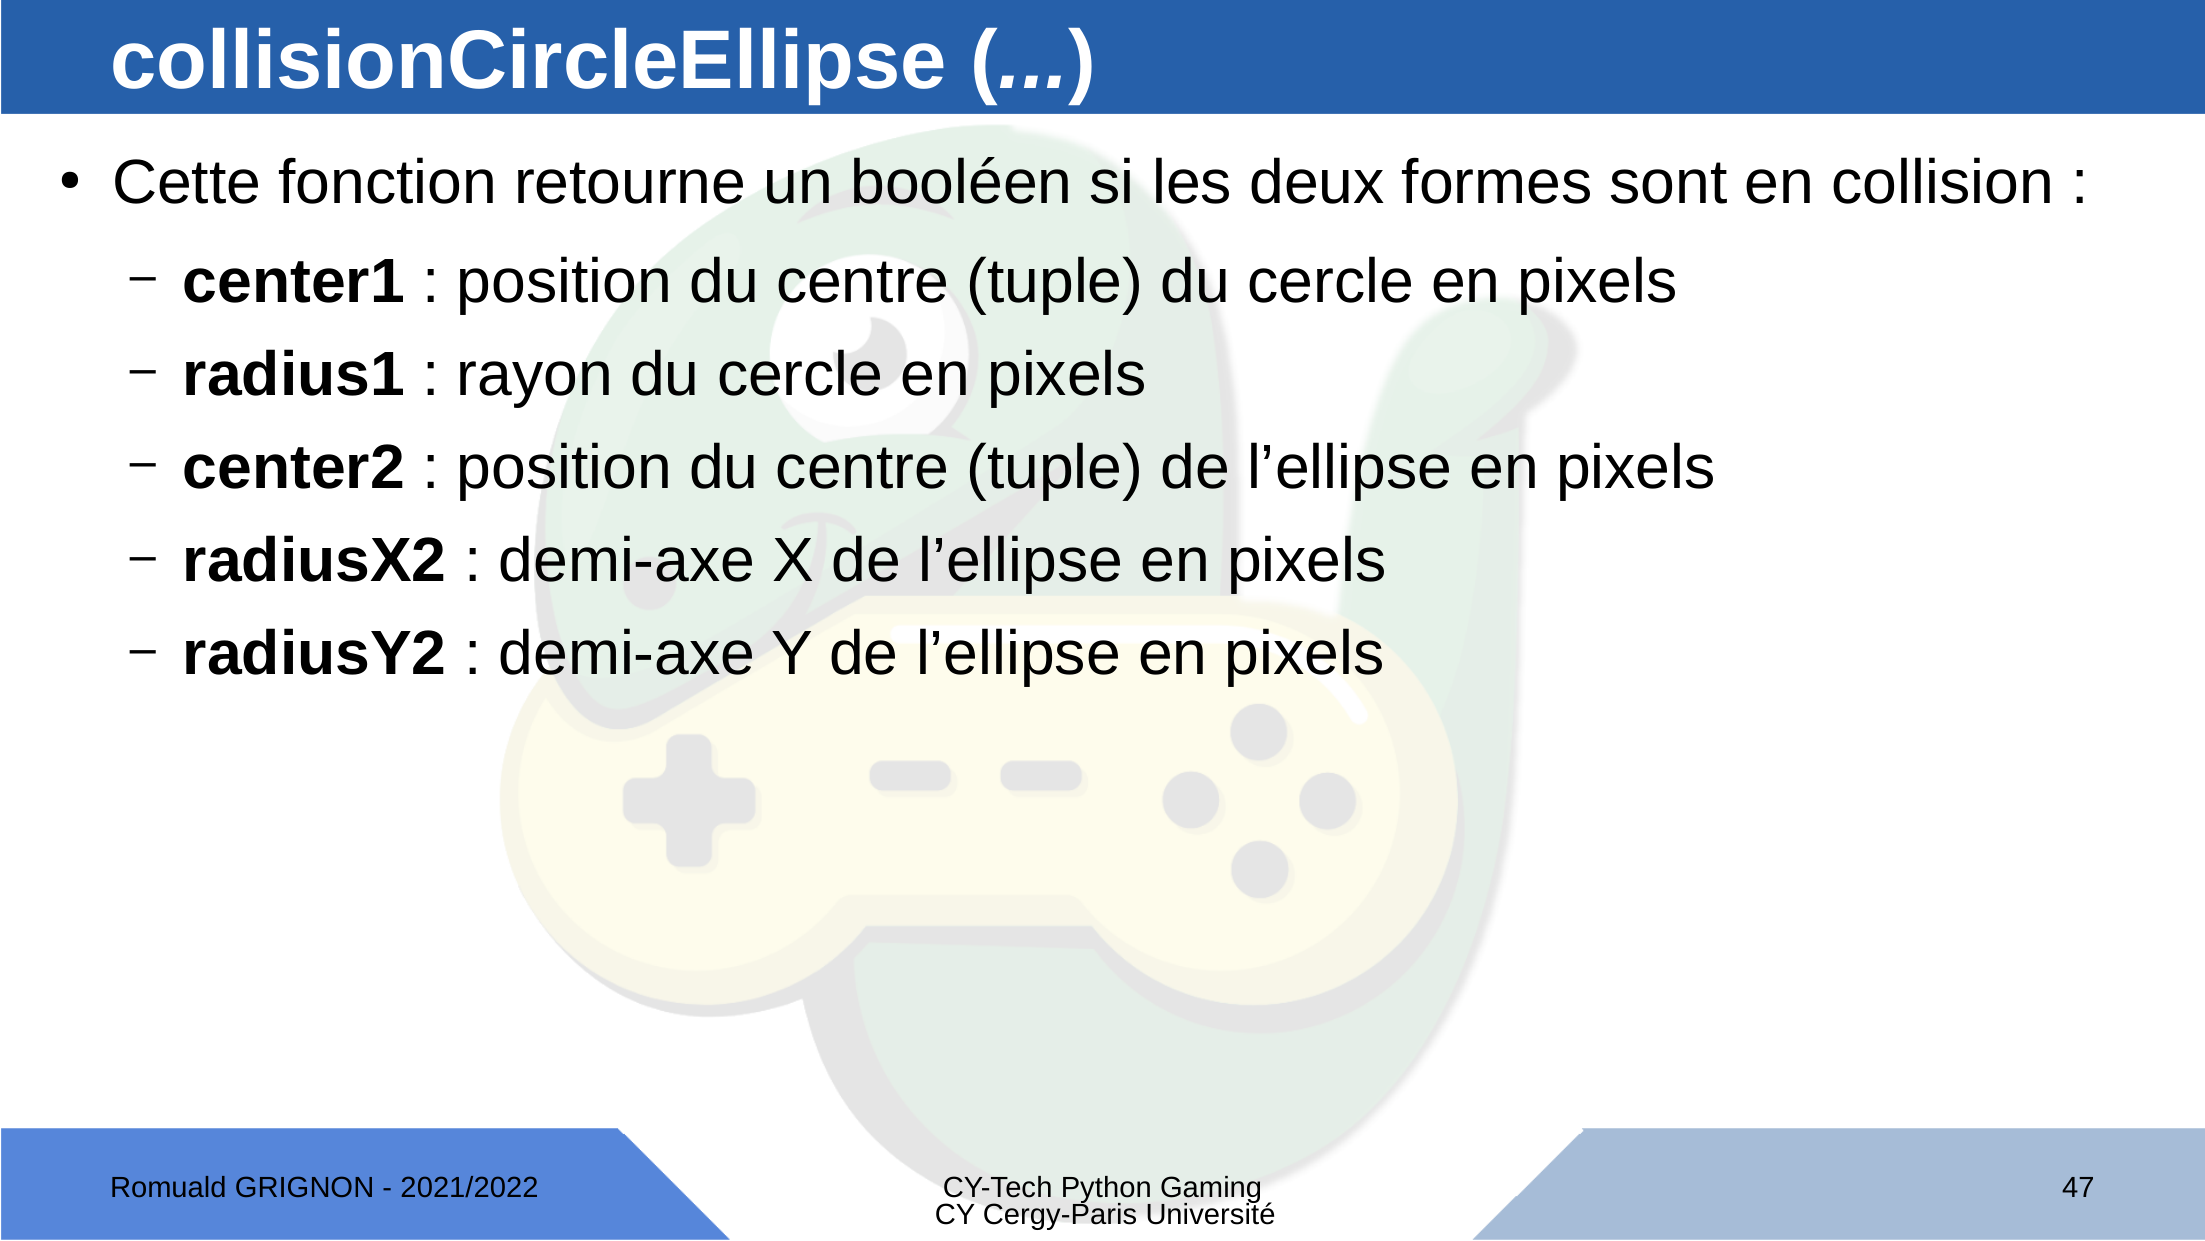

# collisionCircleEllipse (...)
Cette fonction retourne un booléen si les deux formes sont en collision :
center1 : position du centre (tuple) du cercle en pixels
radius1 : rayon du cercle en pixels
center2 : position du centre (tuple) de l’ellipse en pixels
radiusX2 : demi-axe X de l’ellipse en pixels
radiusY2 : demi-axe Y de l’ellipse en pixels
Romuald GRIGNON - 2021/2022
 CY-Tech Python Gaming CY Cergy-Paris Université
47